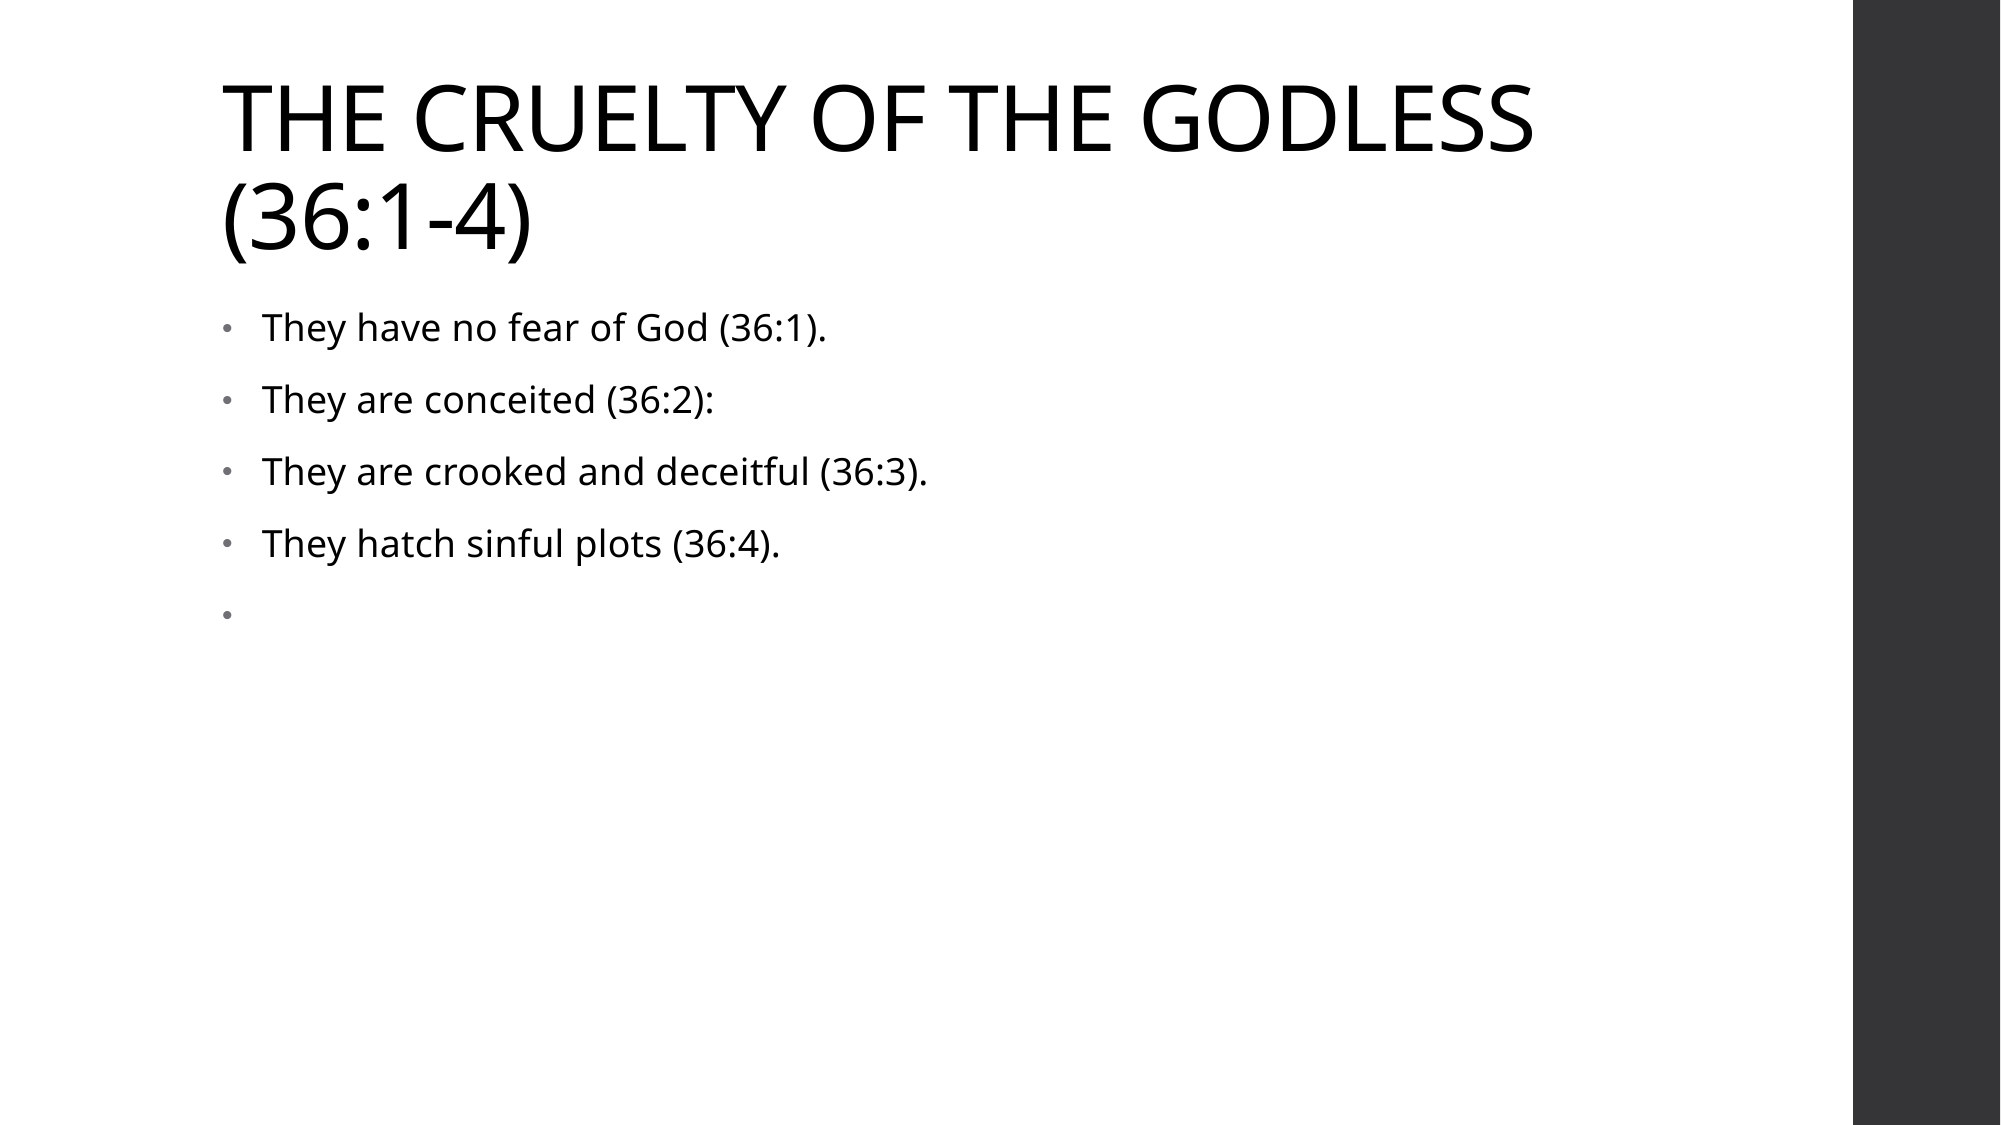

# THE CRUELTY OF THE GODLESS (36:1-4)
 They have no fear of God (36:1).
 They are conceited (36:2):
 They are crooked and deceitful (36:3).
 They hatch sinful plots (36:4).